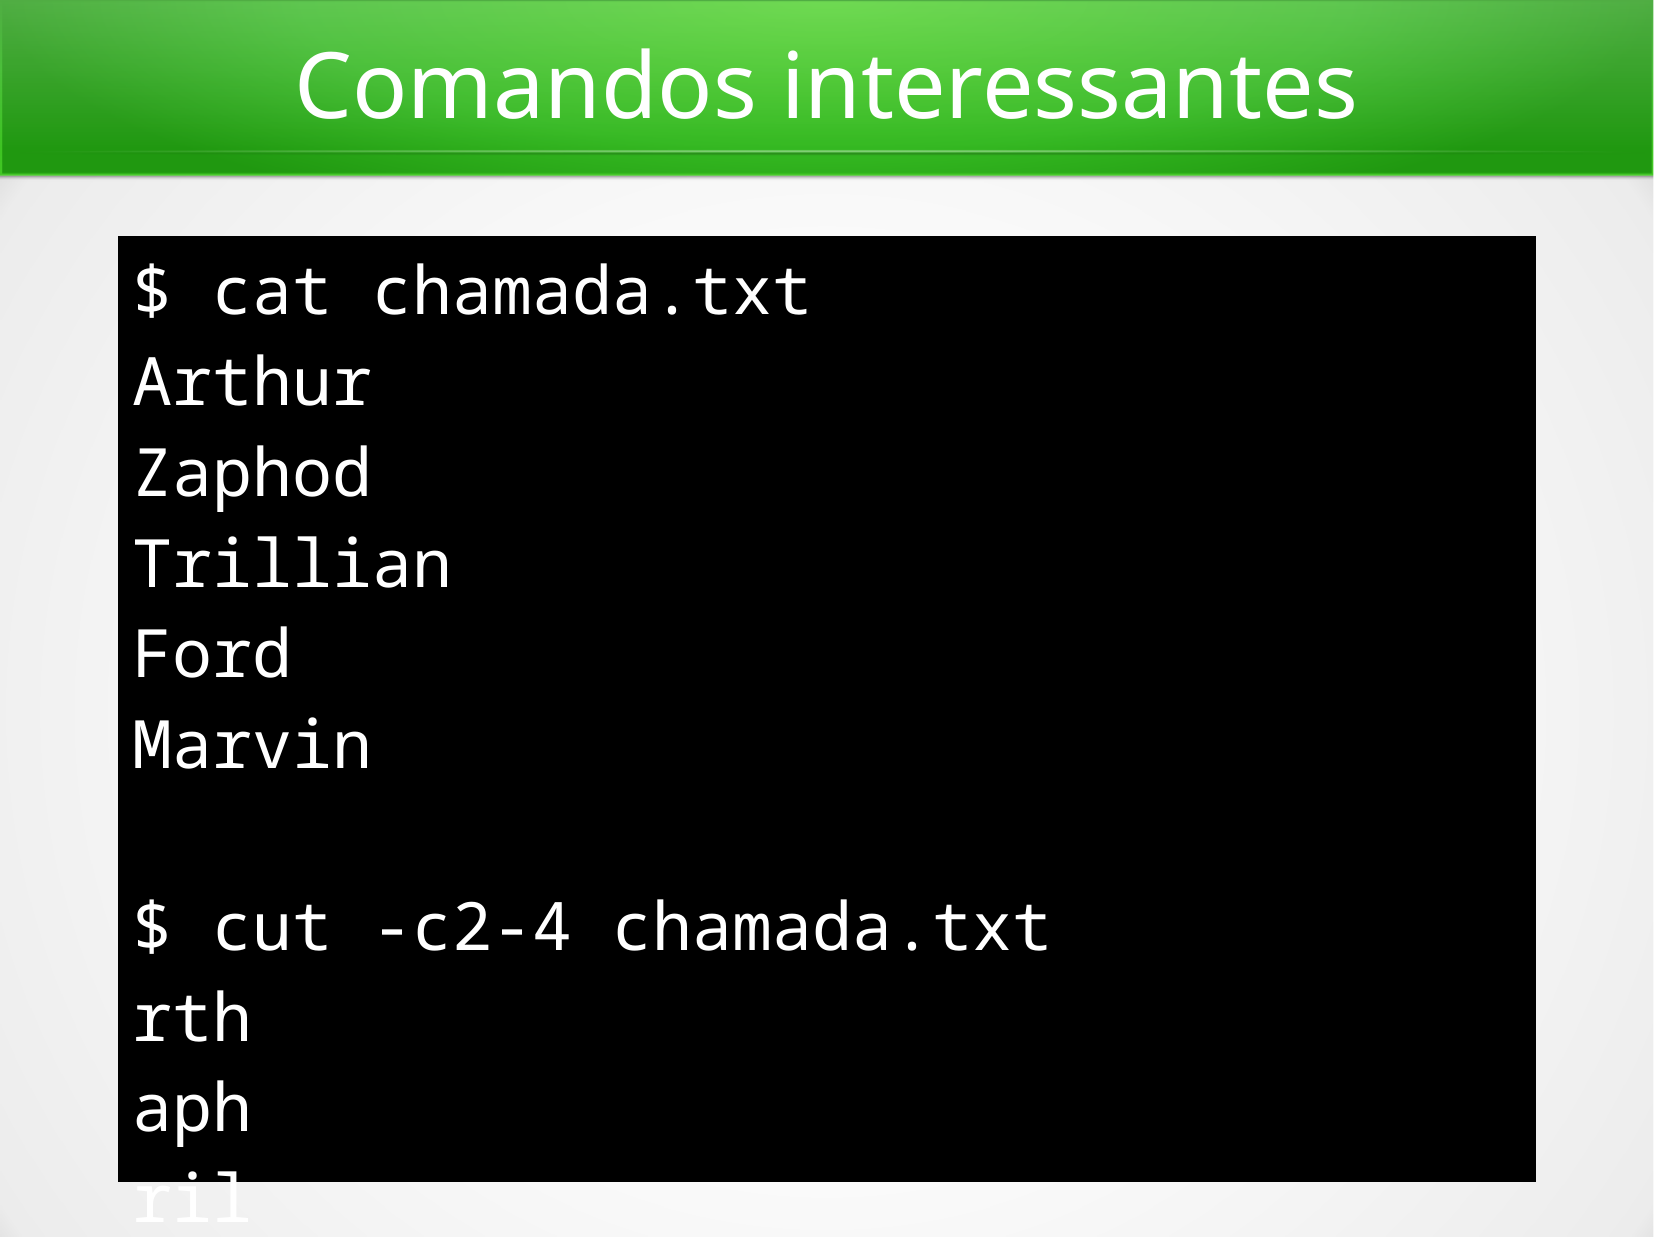

# Comandos interessantes
$ cat chamada.txt
Arthur
Zaphod
Trillian
Ford
Marvin
$ cut -c2-4 chamada.txt
rth
aph
ril
ord
arv